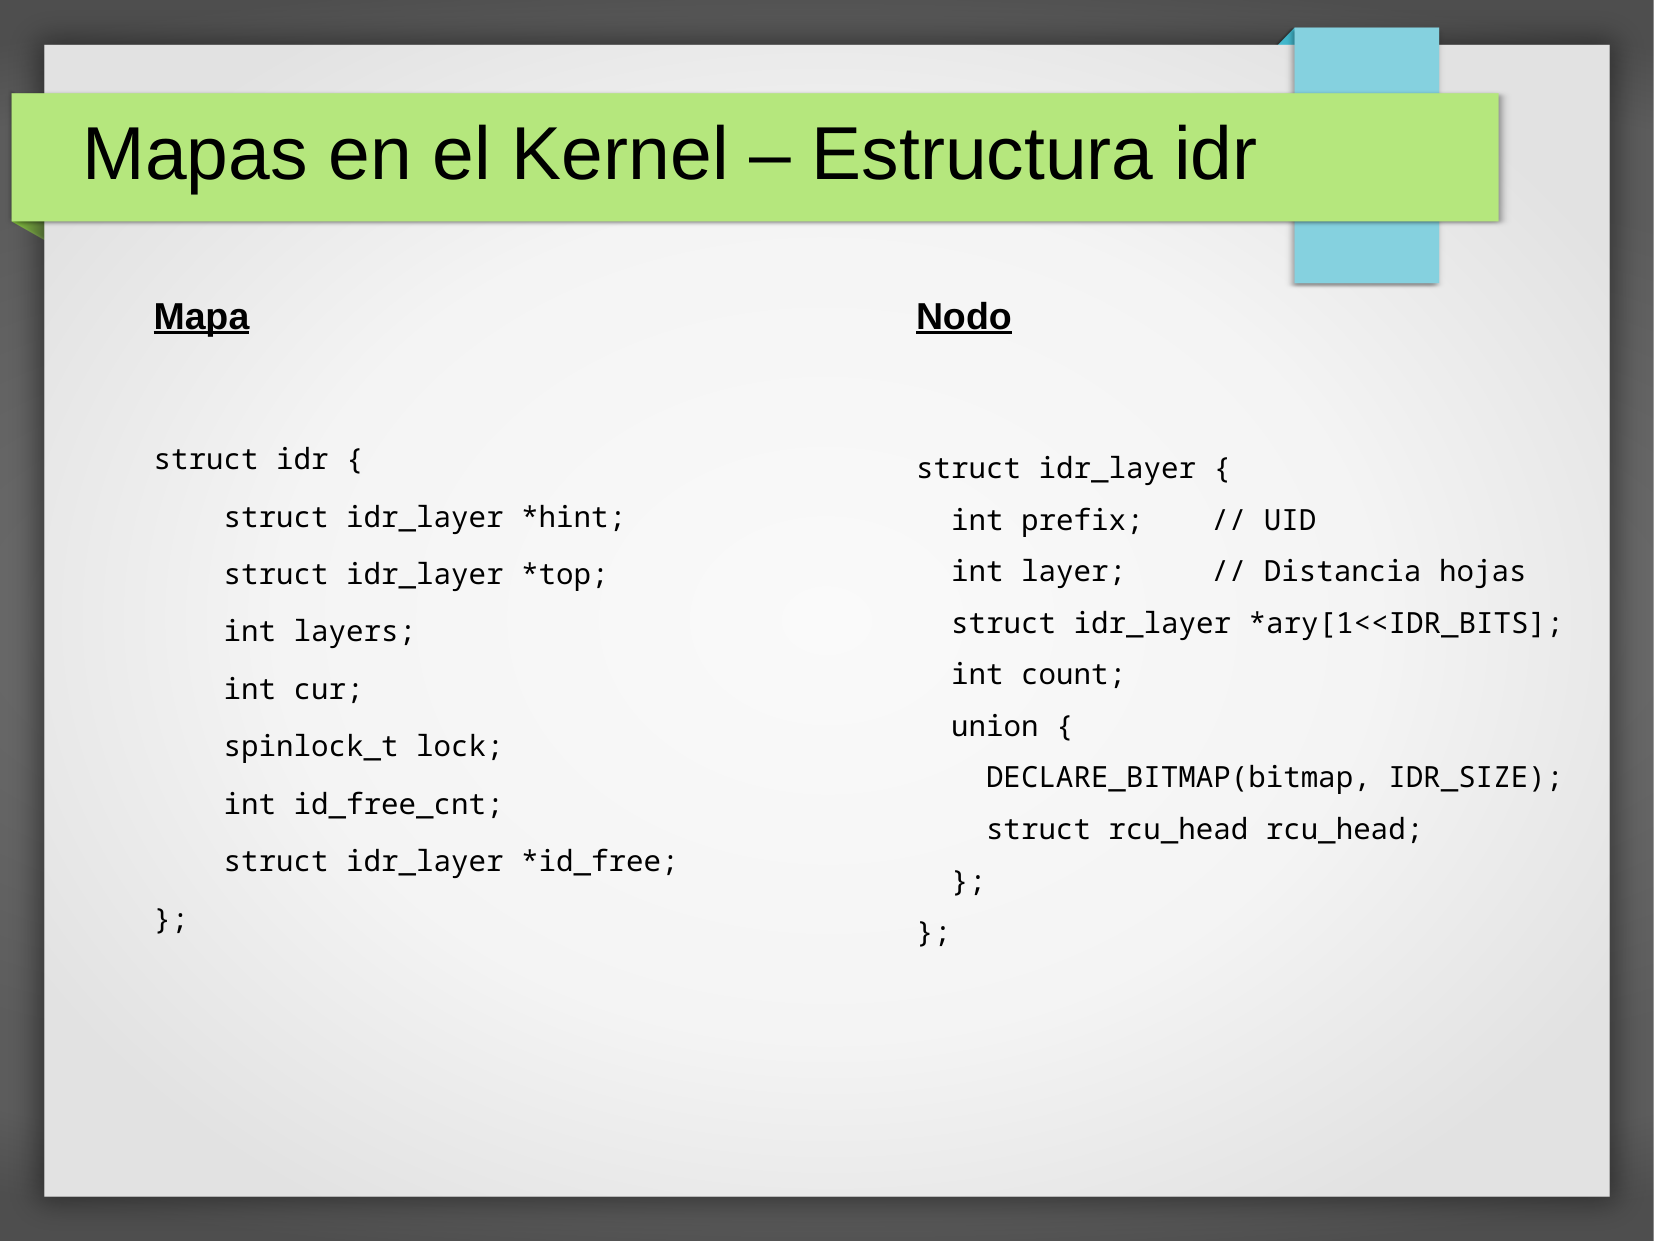

# Mapas en el Kernel – Estructura idr
Mapa
struct idr {
 struct idr_layer *hint;
 struct idr_layer *top;
 int layers;
 int cur;
 spinlock_t lock;
 int id_free_cnt;
 struct idr_layer *id_free;
};
Nodo
struct idr_layer {
 int prefix;	// UID
 int layer;		// Distancia hojas
 struct idr_layer *ary[1<<IDR_BITS];
 int count;
 union {
 DECLARE_BITMAP(bitmap, IDR_SIZE);
 struct rcu_head rcu_head;
 };
};